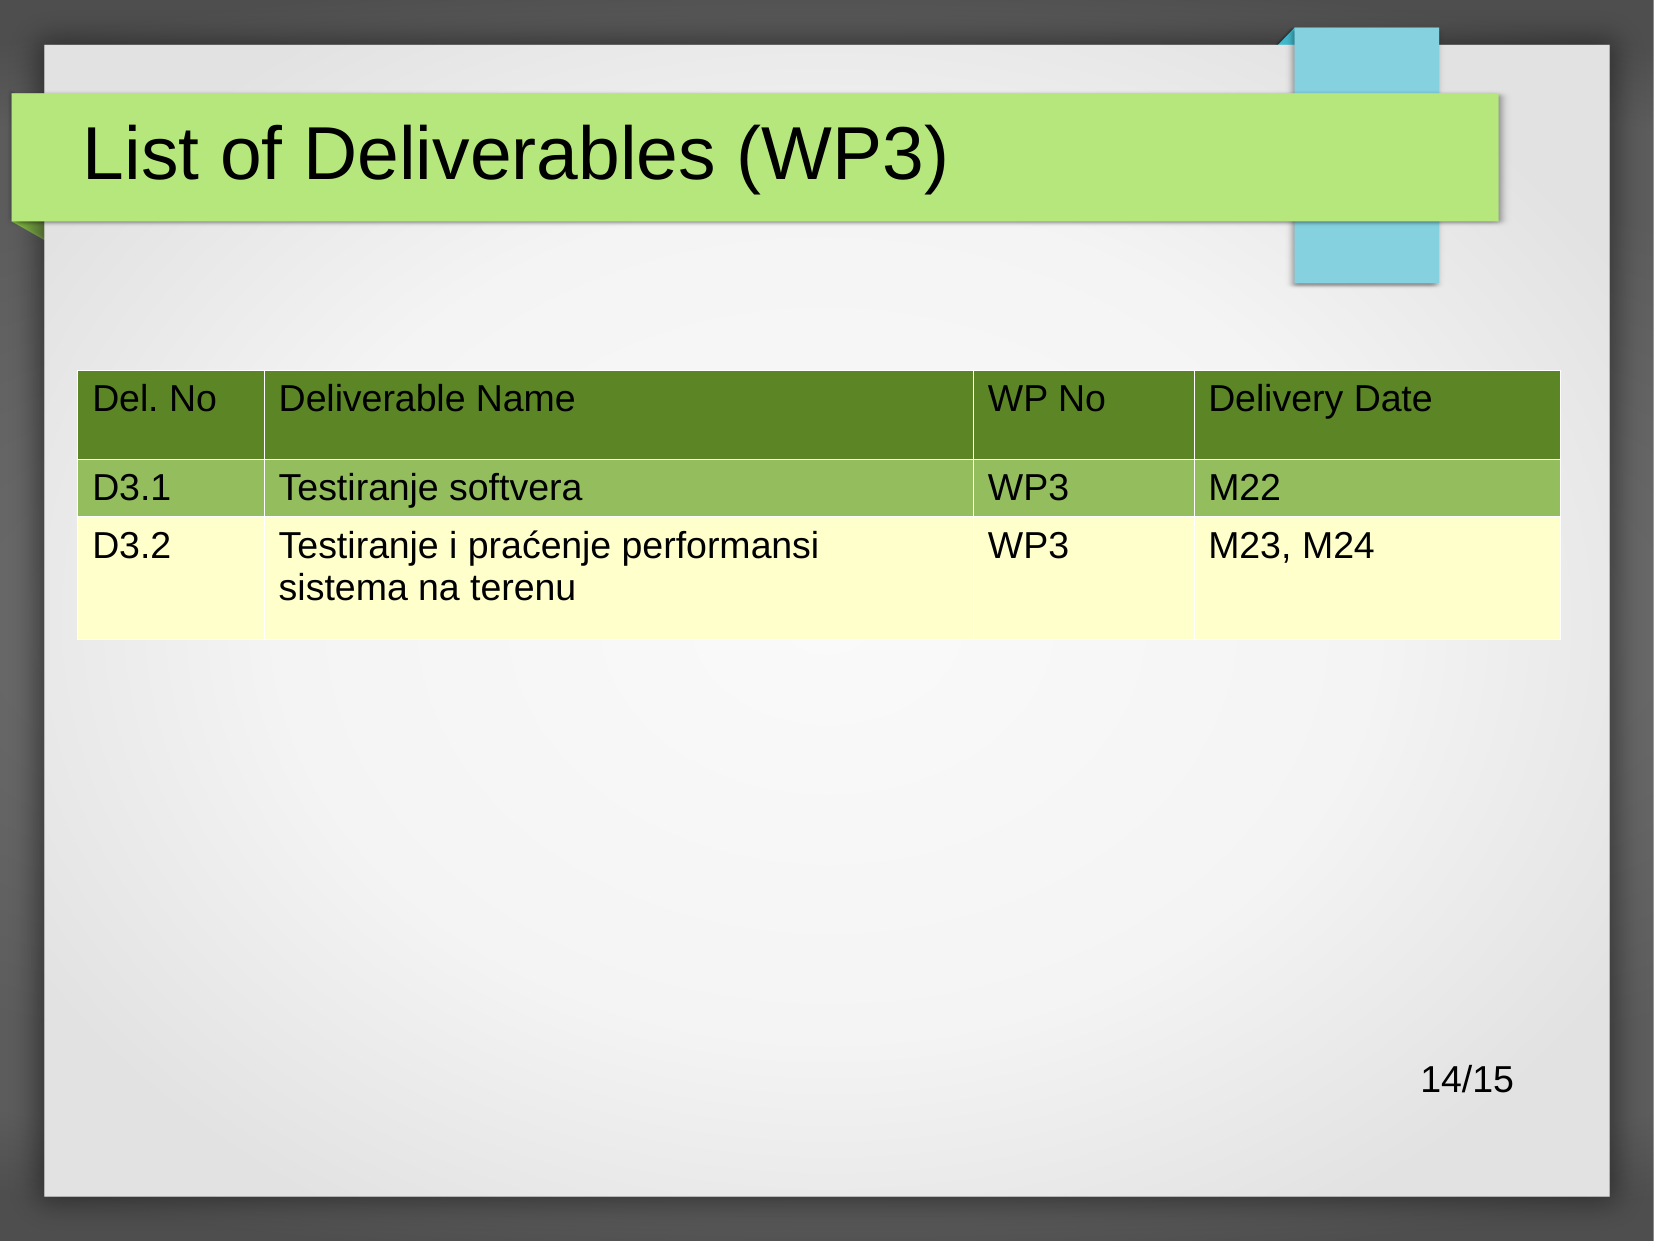

# List of Deliverables (WP3)
| Del. No | Deliverable Name | WP No | Delivery Date |
| --- | --- | --- | --- |
| D3.1 | Testiranje softvera | WP3 | M22 |
| D3.2 | Testiranje i praćenje performansi sistema na terenu | WP3 | M23, M24 |
14/15